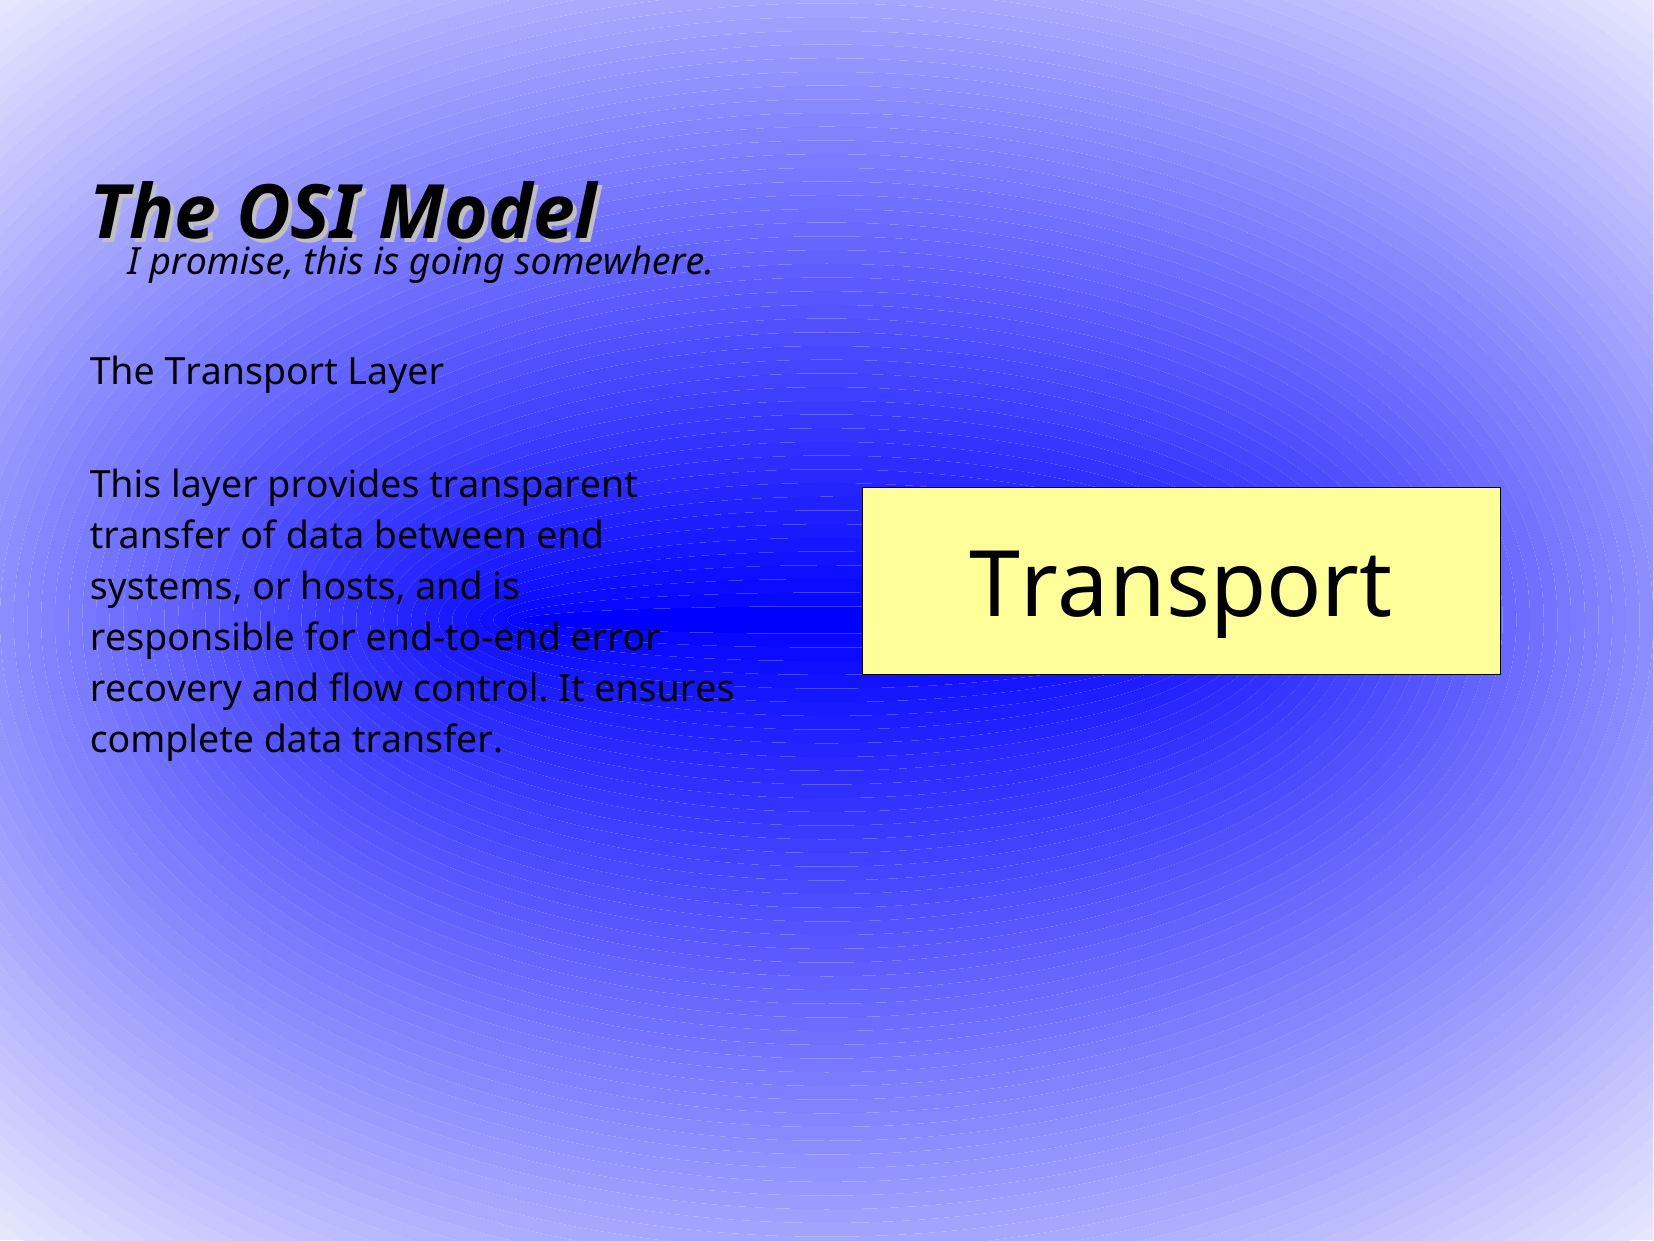

The OSI Model
I promise, this is going somewhere.
The Transport Layer
This layer provides transparent transfer of data between end systems, or hosts, and is responsible for end-to-end error recovery and flow control. It ensures complete data transfer.
Transport